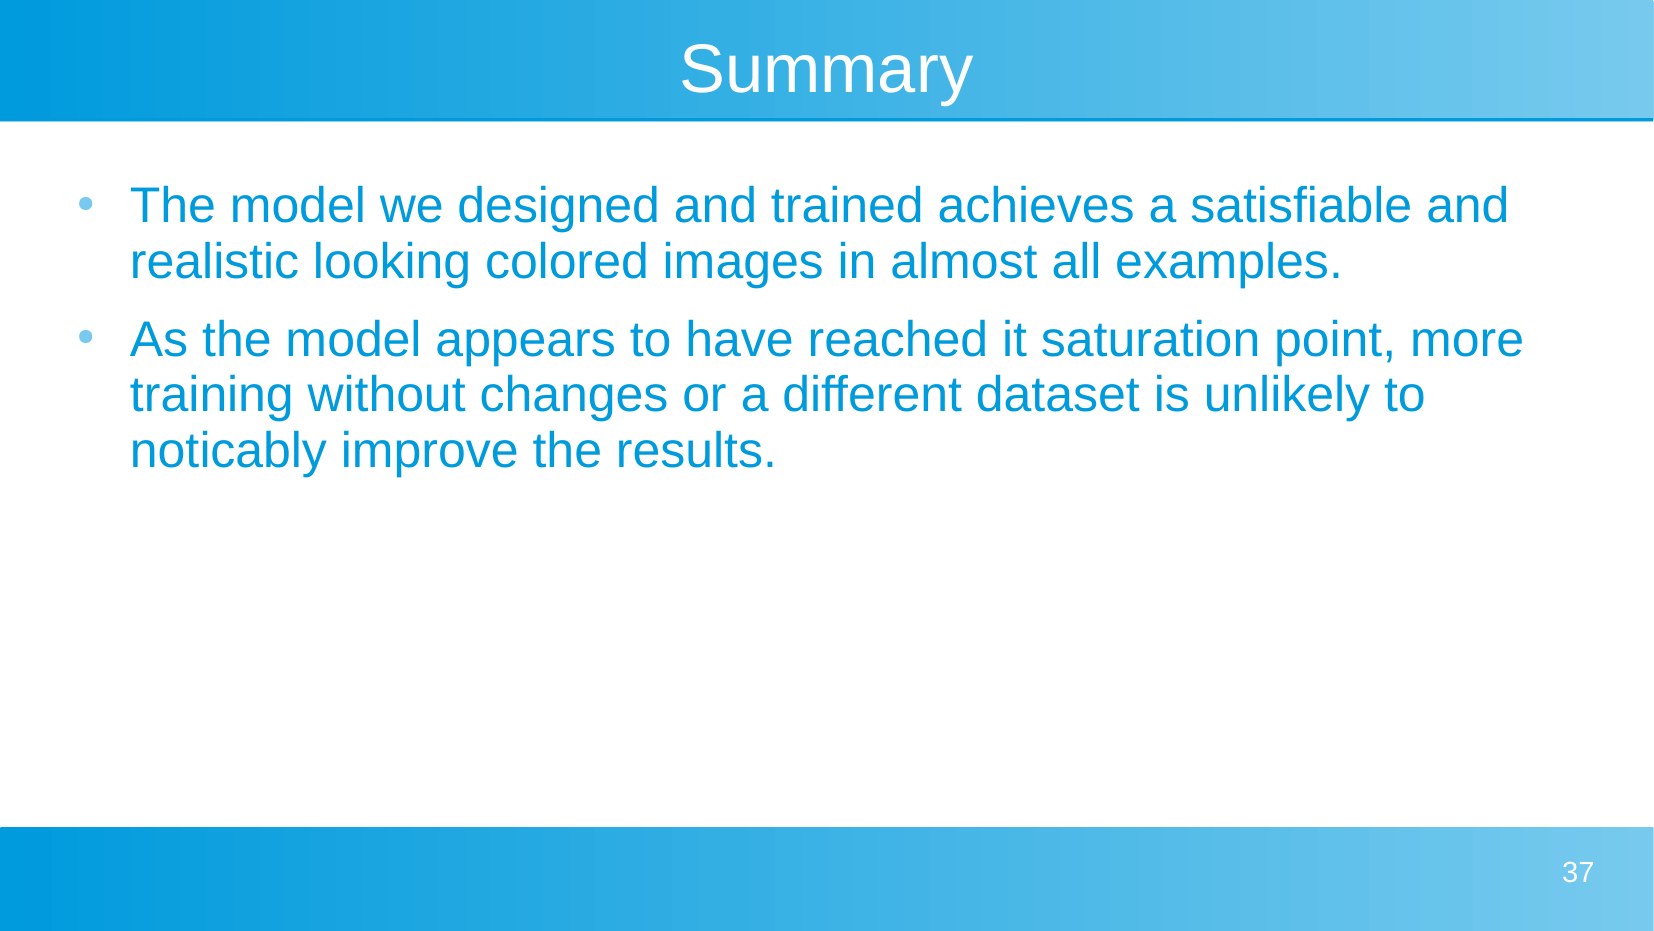

# Summary
The model we designed and trained achieves a satisfiable and realistic looking colored images in almost all examples.
As the model appears to have reached it saturation point, more training without changes or a different dataset is unlikely to noticably improve the results.
37